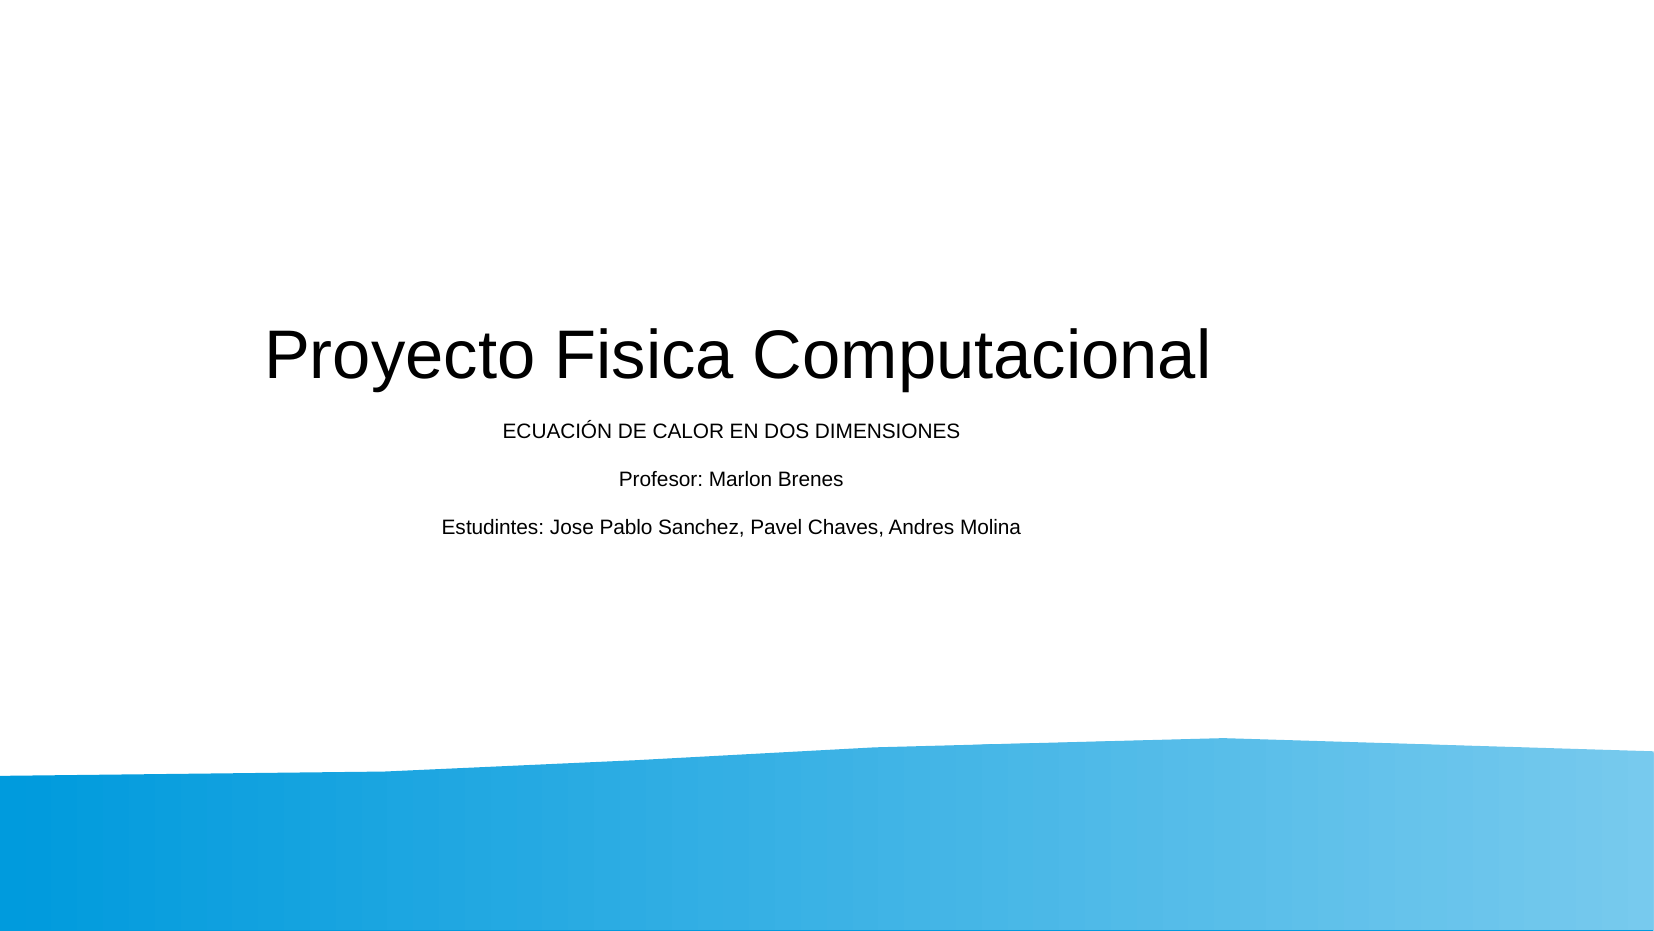

# Proyecto Fisica Computacional
ECUACIÓN DE CALOR EN DOS DIMENSIONES
Profesor: Marlon Brenes
Estudintes: Jose Pablo Sanchez, Pavel Chaves, Andres Molina